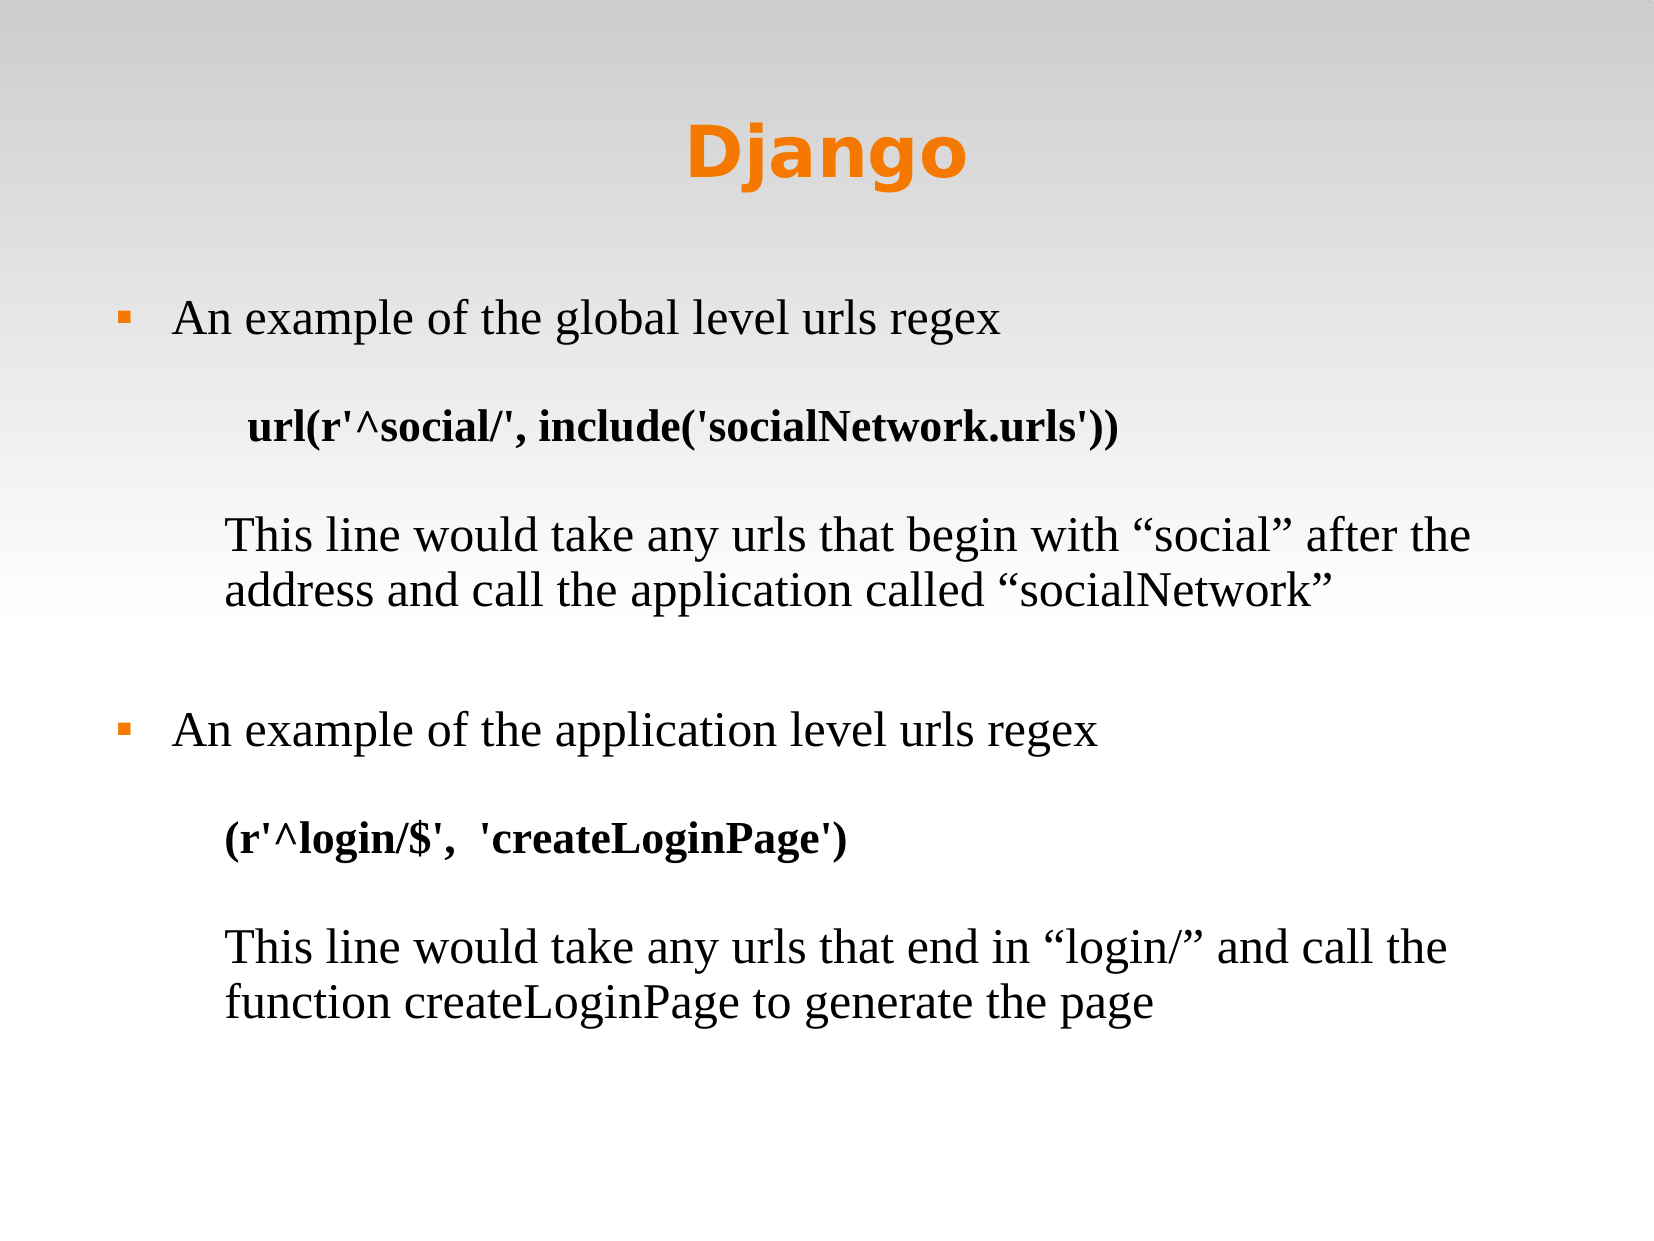

# Django
An example of the global level urls regex
 url(r'^social/', include('socialNetwork.urls'))
This line would take any urls that begin with “social” after the address and call the application called “socialNetwork”
An example of the application level urls regex
(r'^login/$', 'createLoginPage')
This line would take any urls that end in “login/” and call the function createLoginPage to generate the page